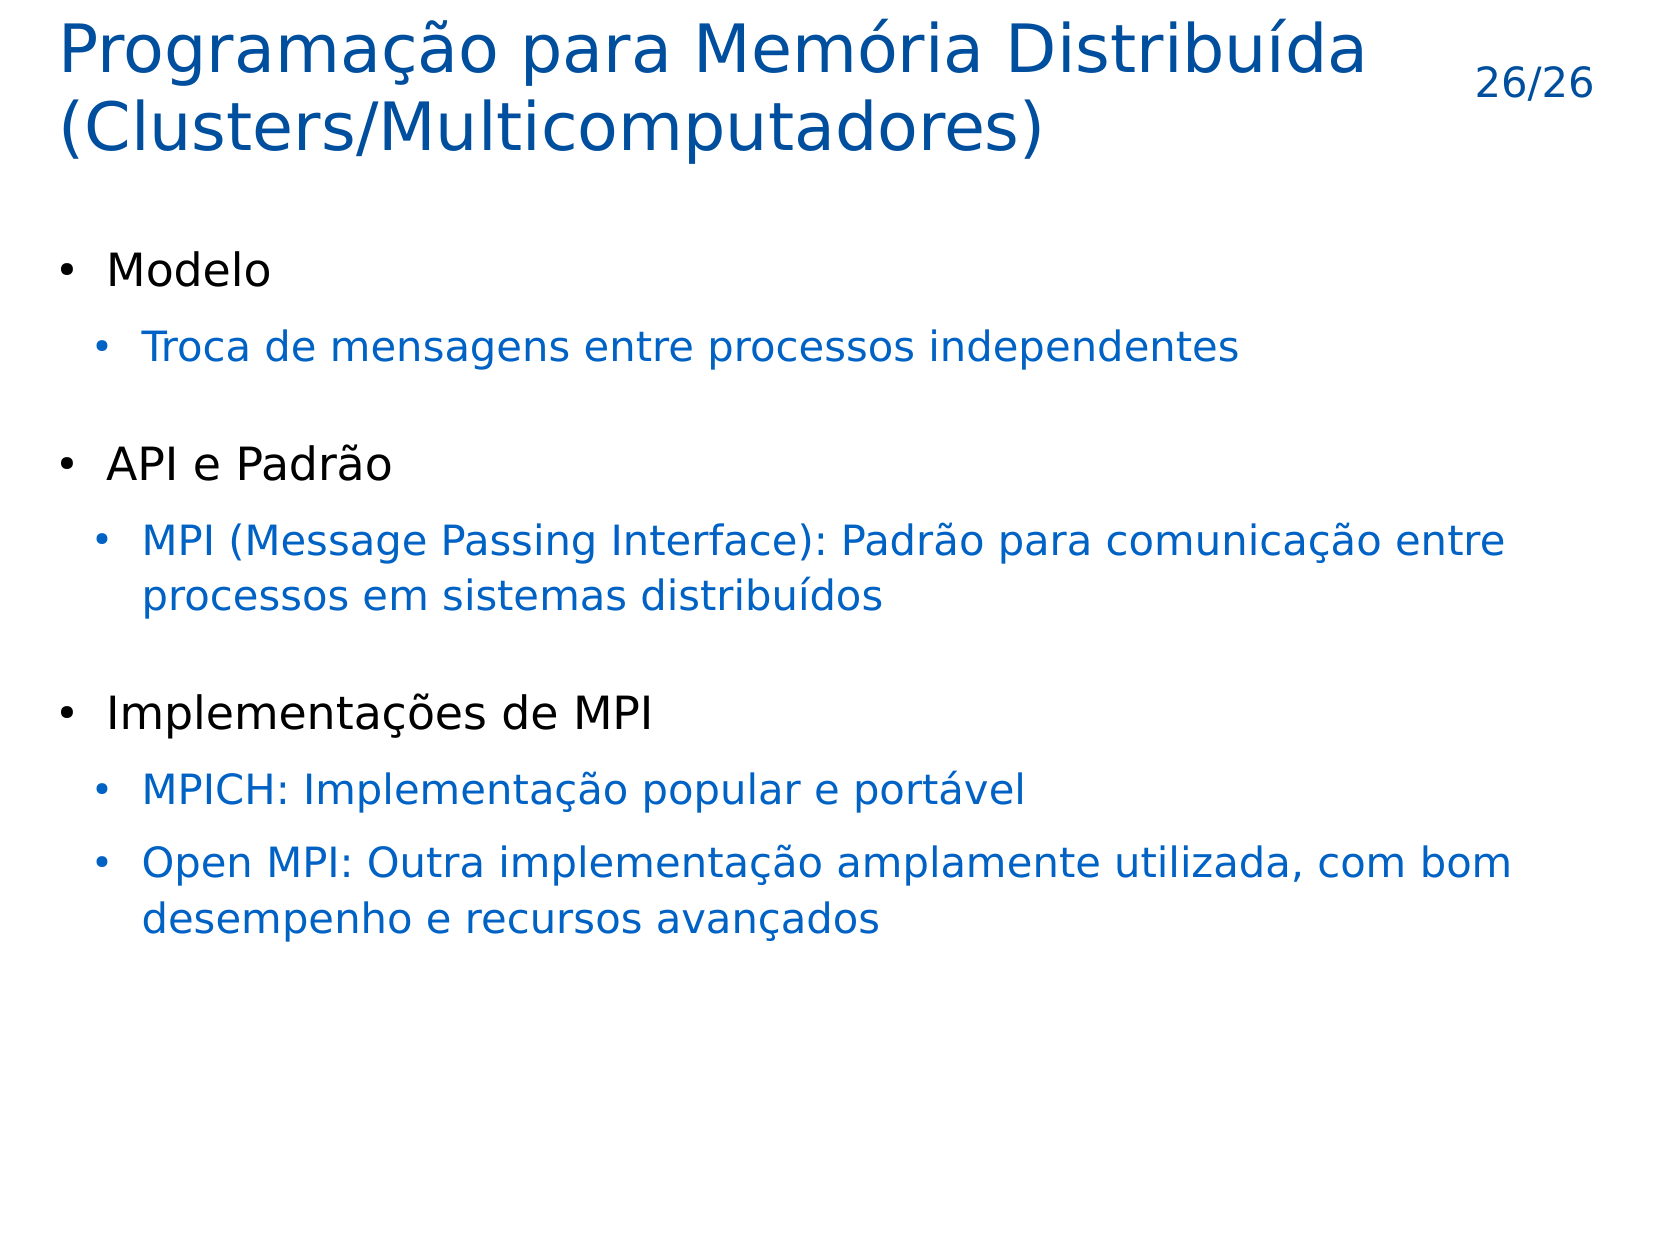

# Programação para Memória Distribuída (Clusters/Multicomputadores)
26
Modelo
Troca de mensagens entre processos independentes
API e Padrão
MPI (Message Passing Interface): Padrão para comunicação entre processos em sistemas distribuídos
Implementações de MPI
MPICH: Implementação popular e portável
Open MPI: Outra implementação amplamente utilizada, com bom desempenho e recursos avançados